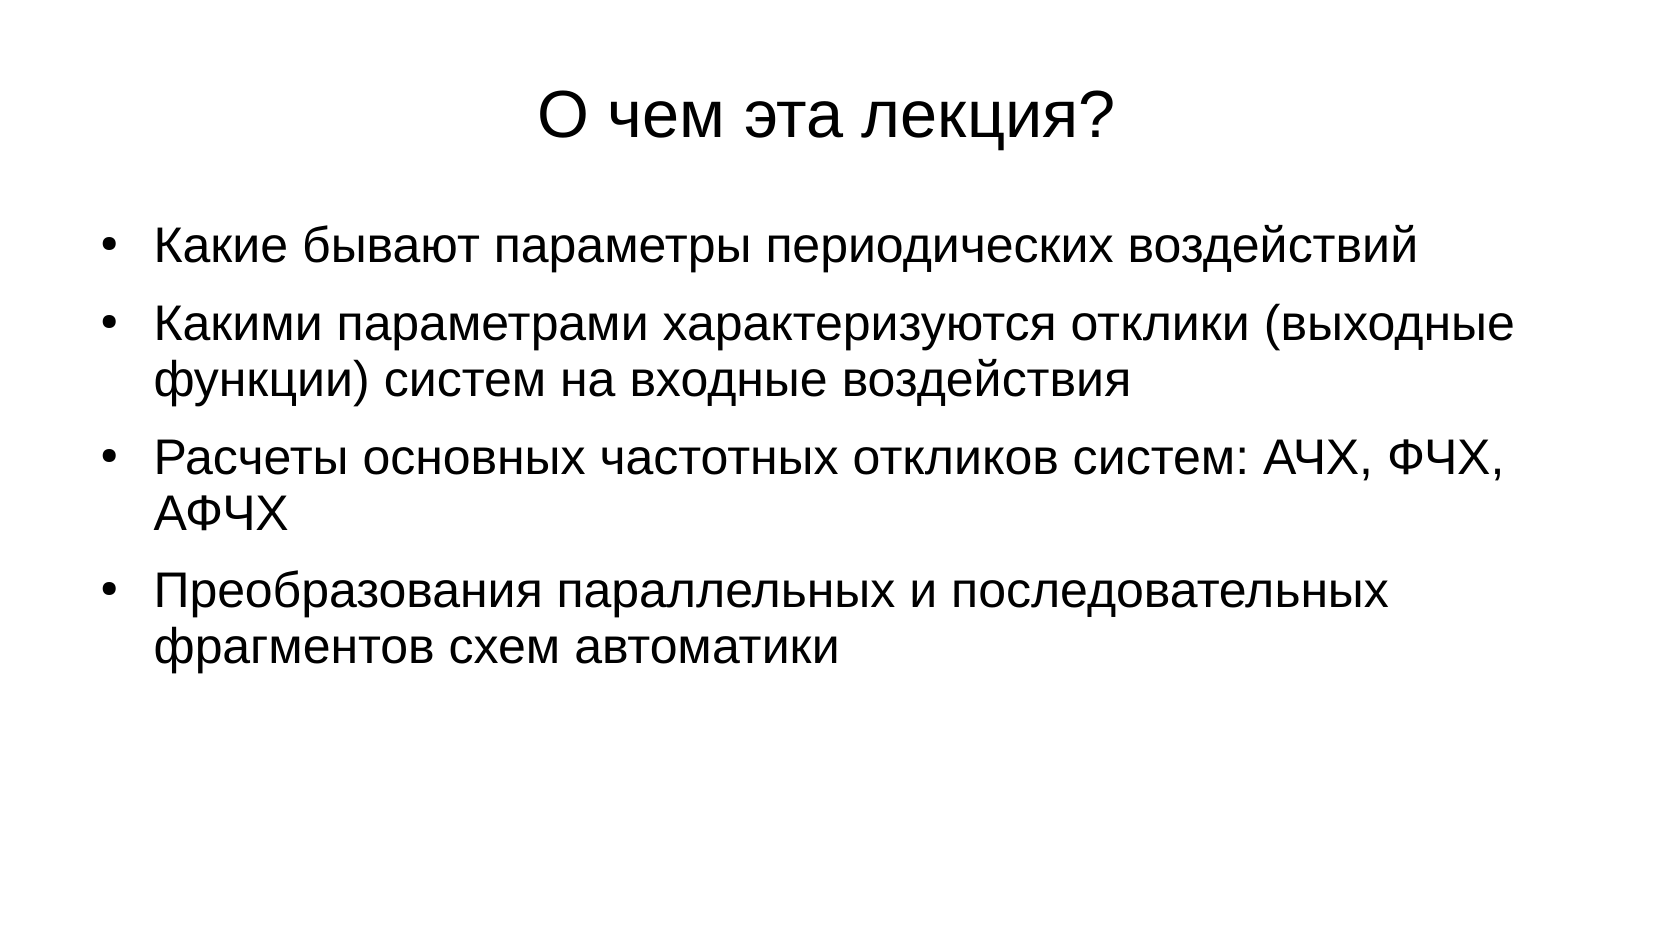

# О чем эта лекция?
Какие бывают параметры периодических воздействий
Какими параметрами характеризуются отклики (выходные функции) систем на входные воздействия
Расчеты основных частотных откликов систем: АЧХ, ФЧХ, АФЧХ
Преобразования параллельных и последовательных фрагментов схем автоматики